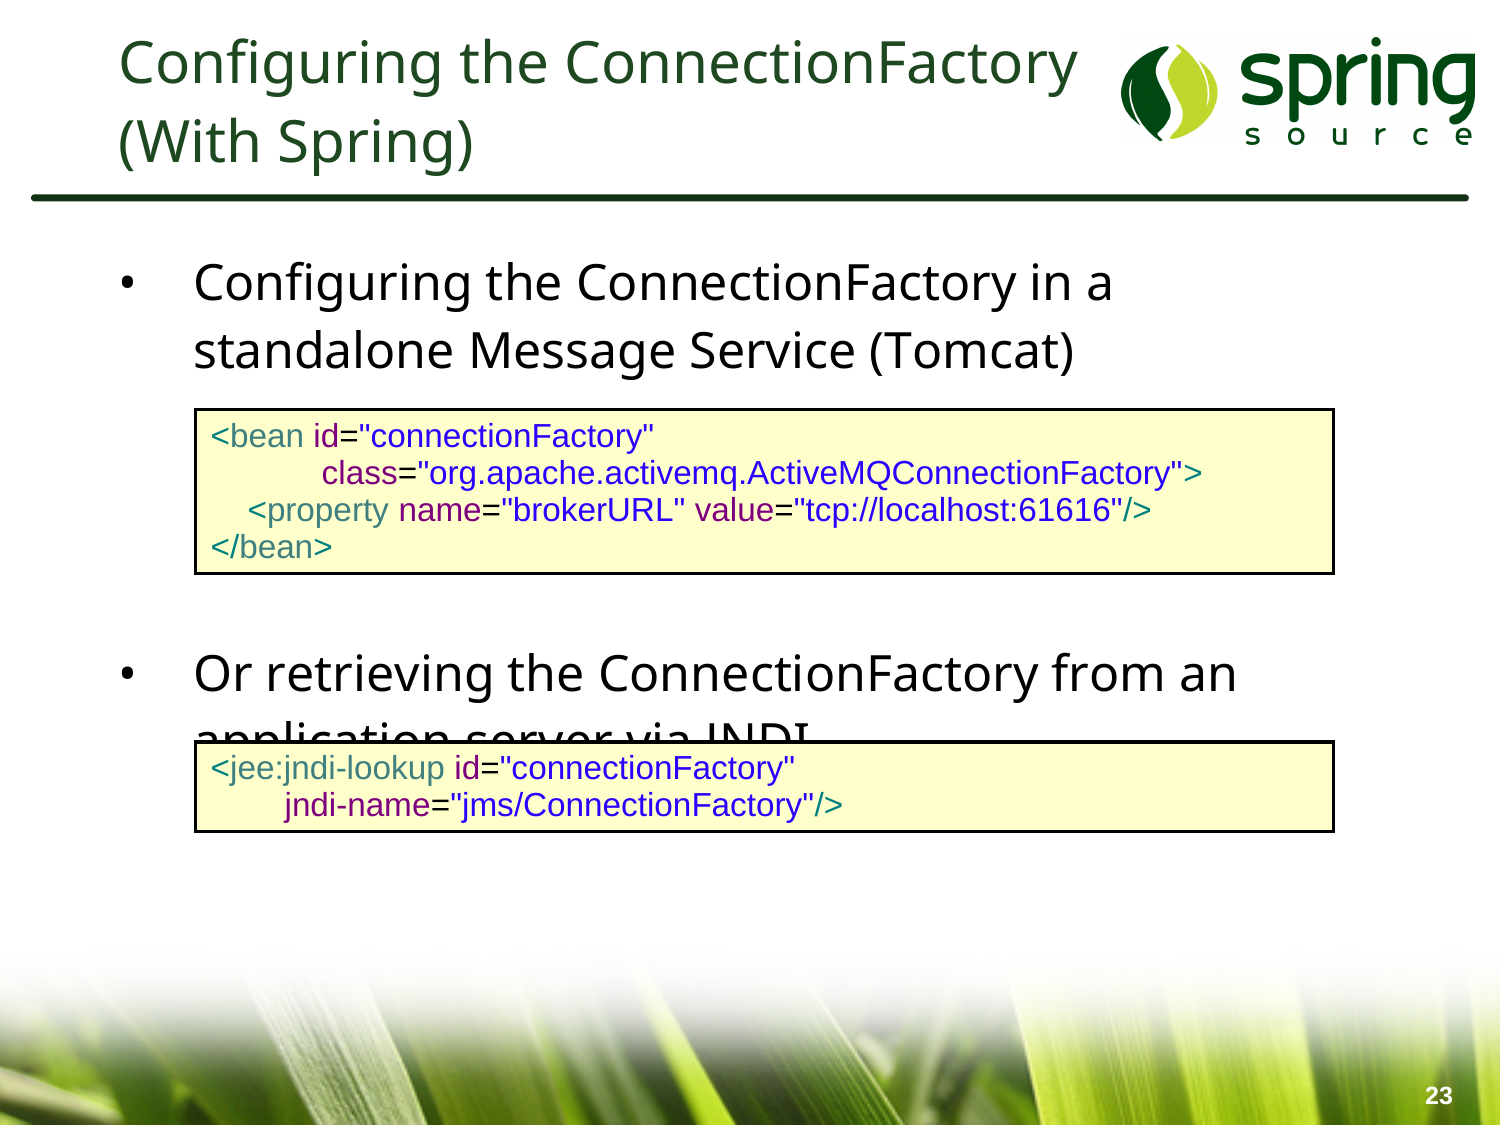

Configuring the ConnectionFactory (With Spring)
# Configuring the ConnectionFactory in a standalone Message Service (Tomcat)
Or retrieving the ConnectionFactory from an application server via JNDI
<bean id="connectionFactory"
 class="org.apache.activemq.ActiveMQConnectionFactory">
 <property name="brokerURL" value="tcp://localhost:61616"/>
</bean>
<jee:jndi-lookup id="connectionFactory"
 jndi-name="jms/ConnectionFactory"/>